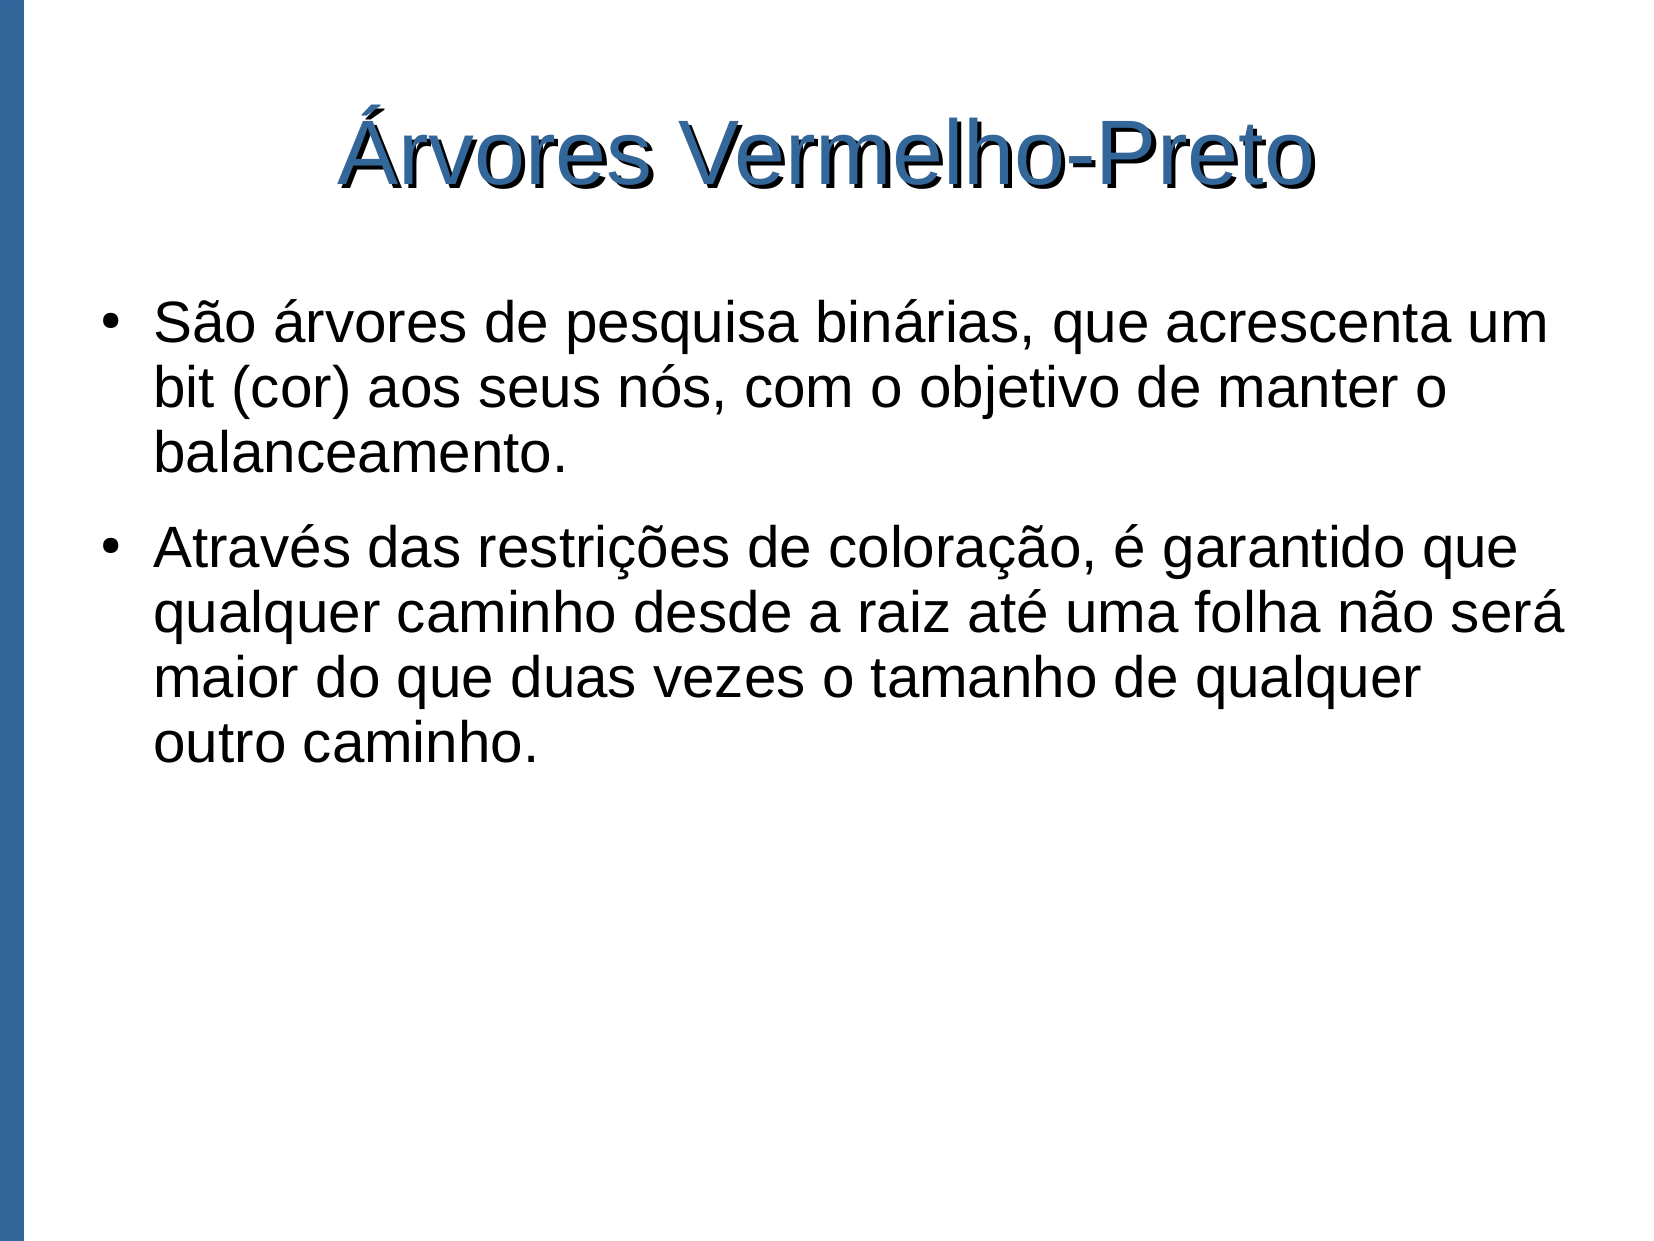

# Árvores Vermelho-Preto
São árvores de pesquisa binárias, que acrescenta um bit (cor) aos seus nós, com o objetivo de manter o balanceamento.
Através das restrições de coloração, é garantido que qualquer caminho desde a raiz até uma folha não será maior do que duas vezes o tamanho de qualquer outro caminho.